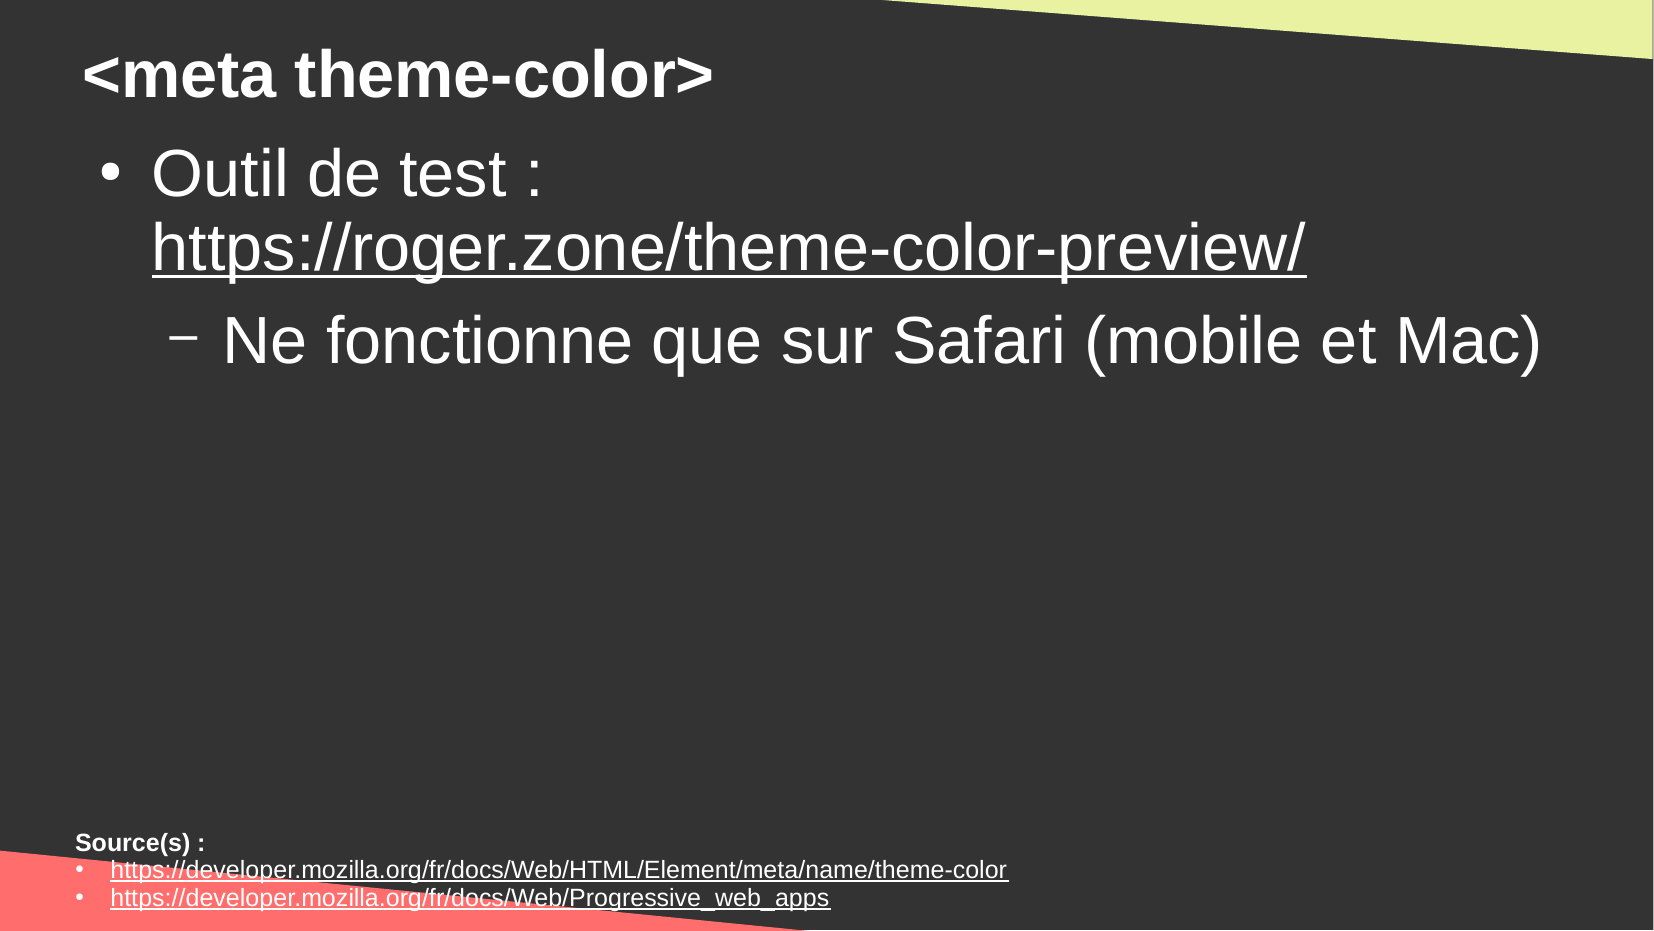

# <meta theme-color>
Outil de test : https://roger.zone/theme-color-preview/
Ne fonctionne que sur Safari (mobile et Mac)
Source(s) :
https://developer.mozilla.org/fr/docs/Web/HTML/Element/meta/name/theme-color
https://developer.mozilla.org/fr/docs/Web/Progressive_web_apps